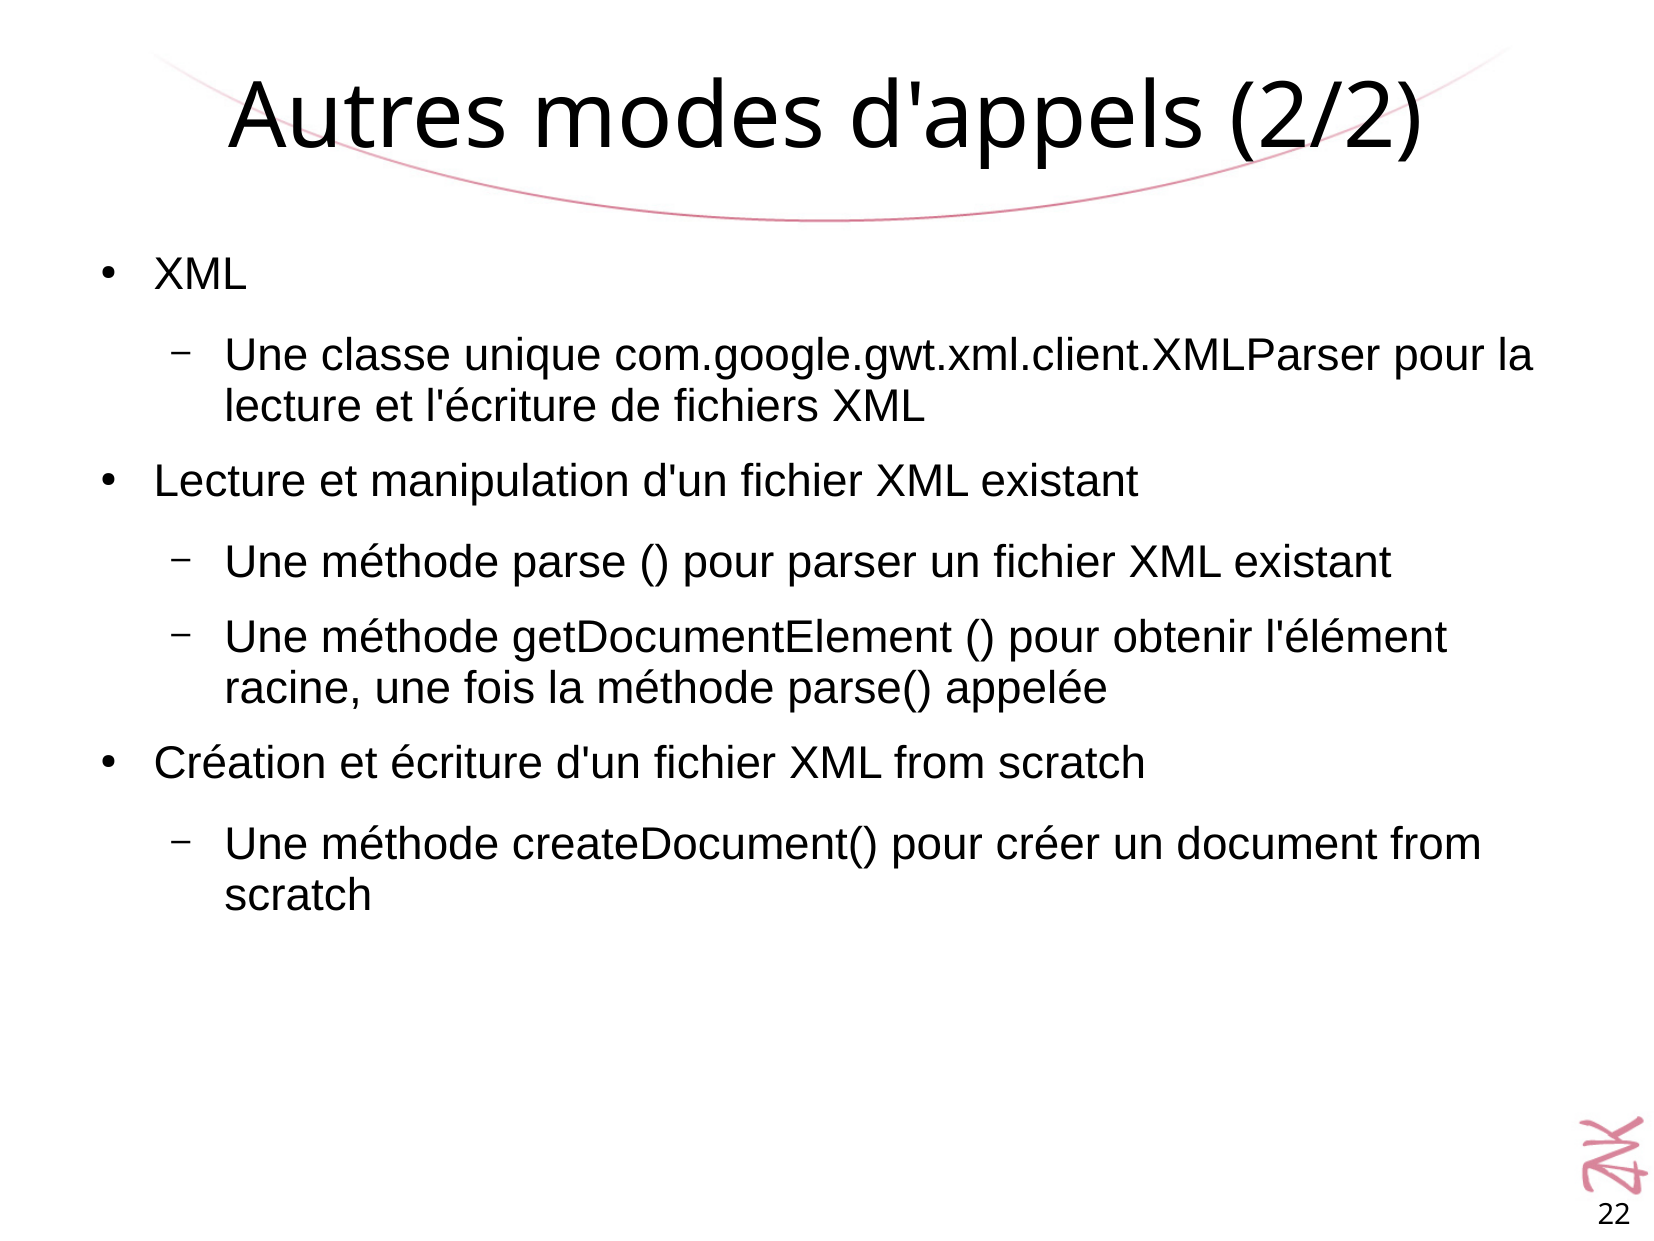

# Autres modes d'appels (2/2)
XML
Une classe unique com.google.gwt.xml.client.XMLParser pour la lecture et l'écriture de fichiers XML
Lecture et manipulation d'un fichier XML existant
Une méthode parse () pour parser un fichier XML existant
Une méthode getDocumentElement () pour obtenir l'élément racine, une fois la méthode parse() appelée
Création et écriture d'un fichier XML from scratch
Une méthode createDocument() pour créer un document from scratch
22